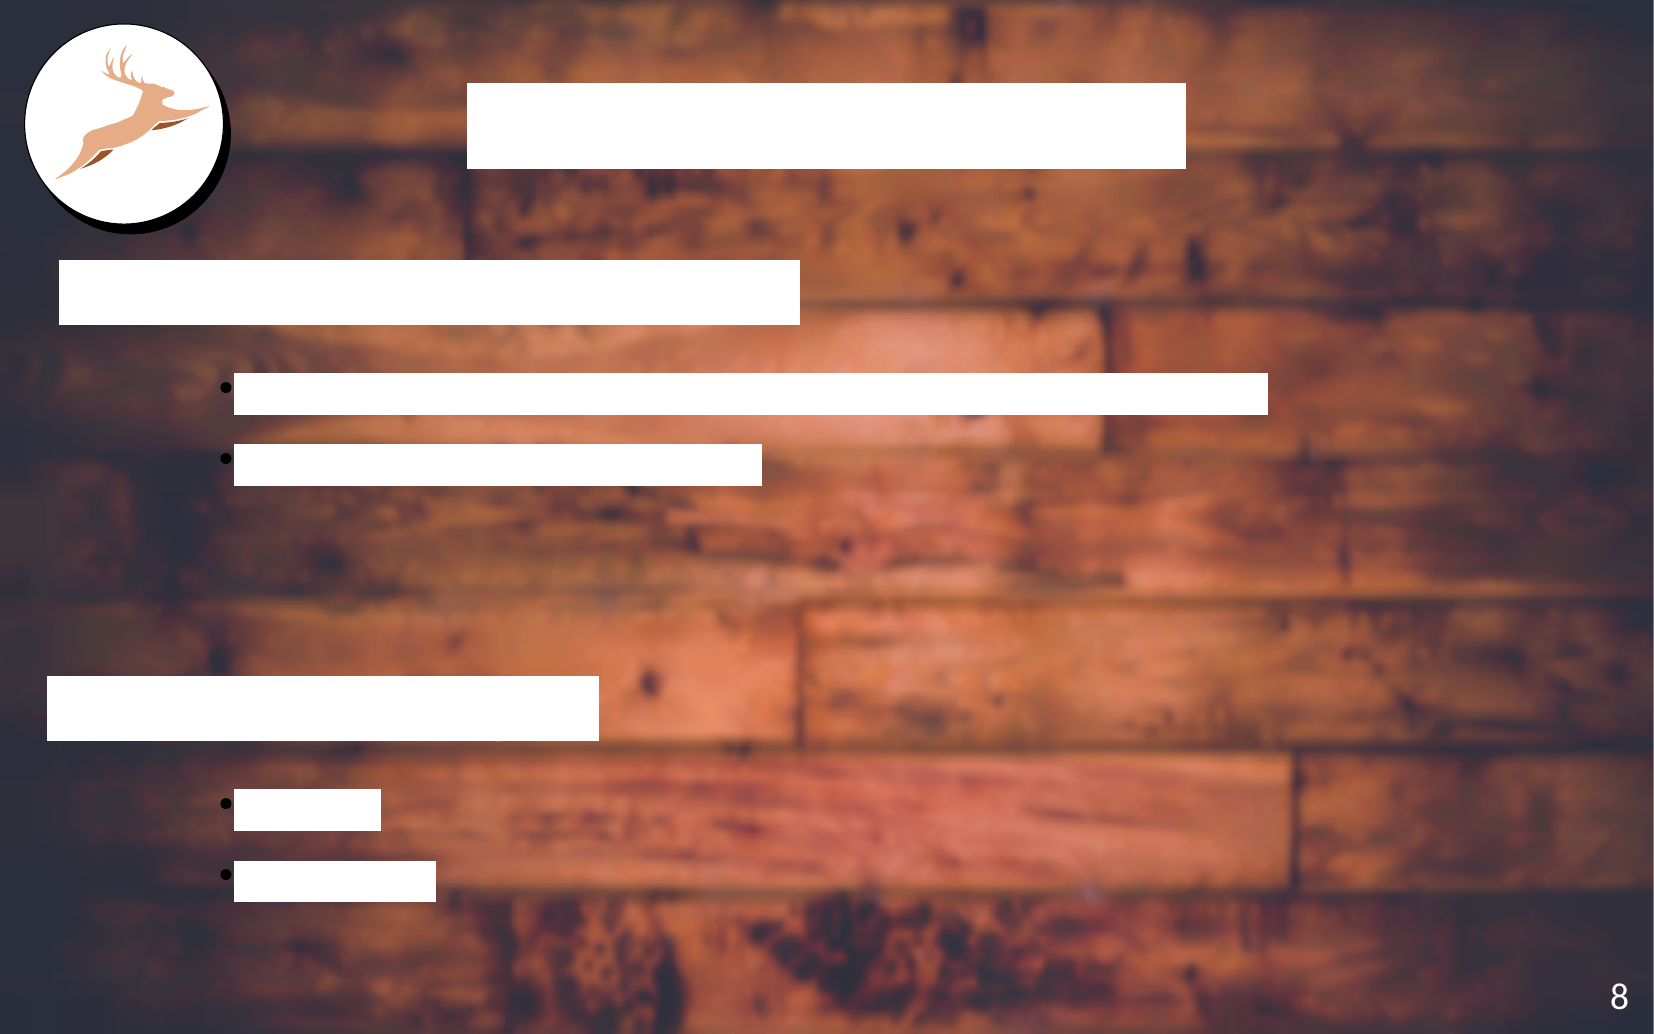

# Difficultés rencontrés
Difficultés organisationnelles
 Gestion et synchronisation des travaux de chaque personne.
 Mises à niveaux et formations.
Difficultés techniques
 Sécurité
 Animations
8